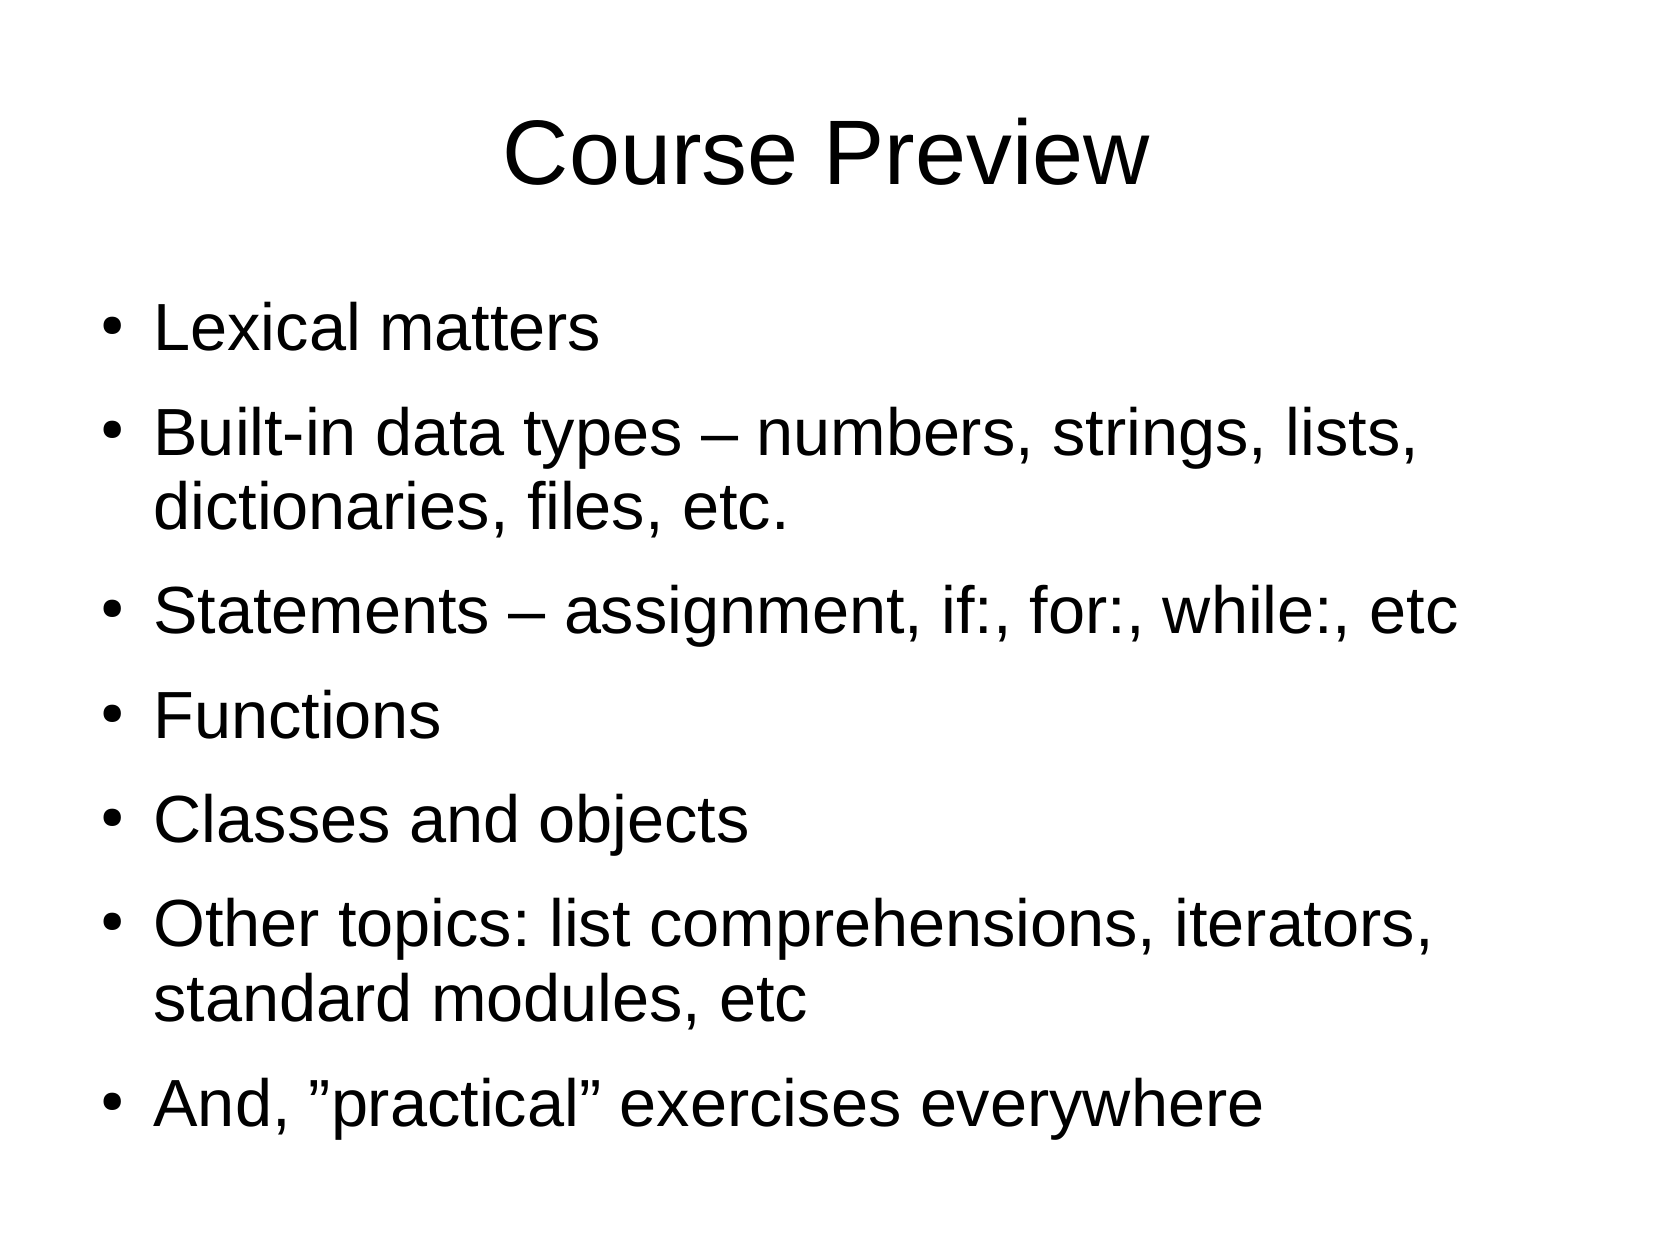

# Course Preview
Lexical matters
Built-in data types – numbers, strings, lists, dictionaries, files, etc.
Statements – assignment, if:, for:, while:, etc
Functions
Classes and objects
Other topics: list comprehensions, iterators, standard modules, etc
And, ”practical” exercises everywhere